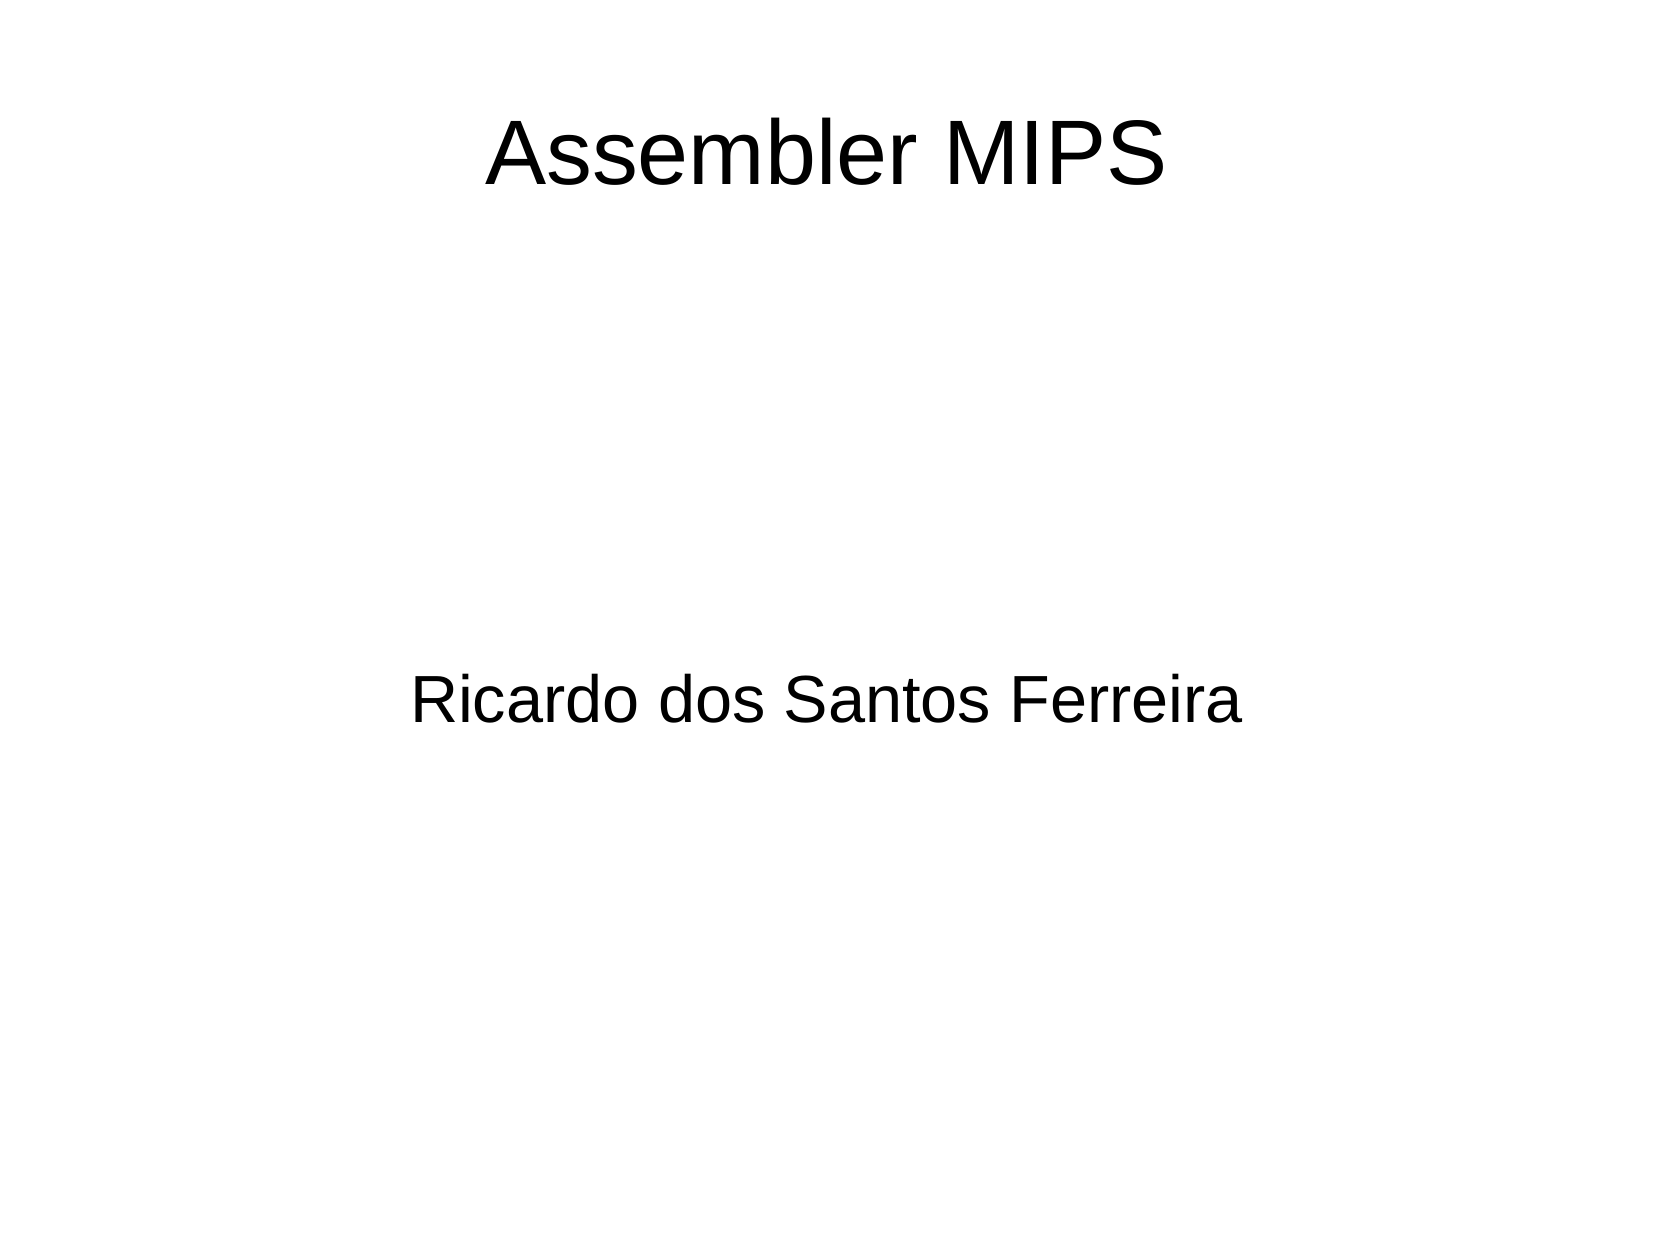

# Assembler MIPS
Ricardo dos Santos Ferreira